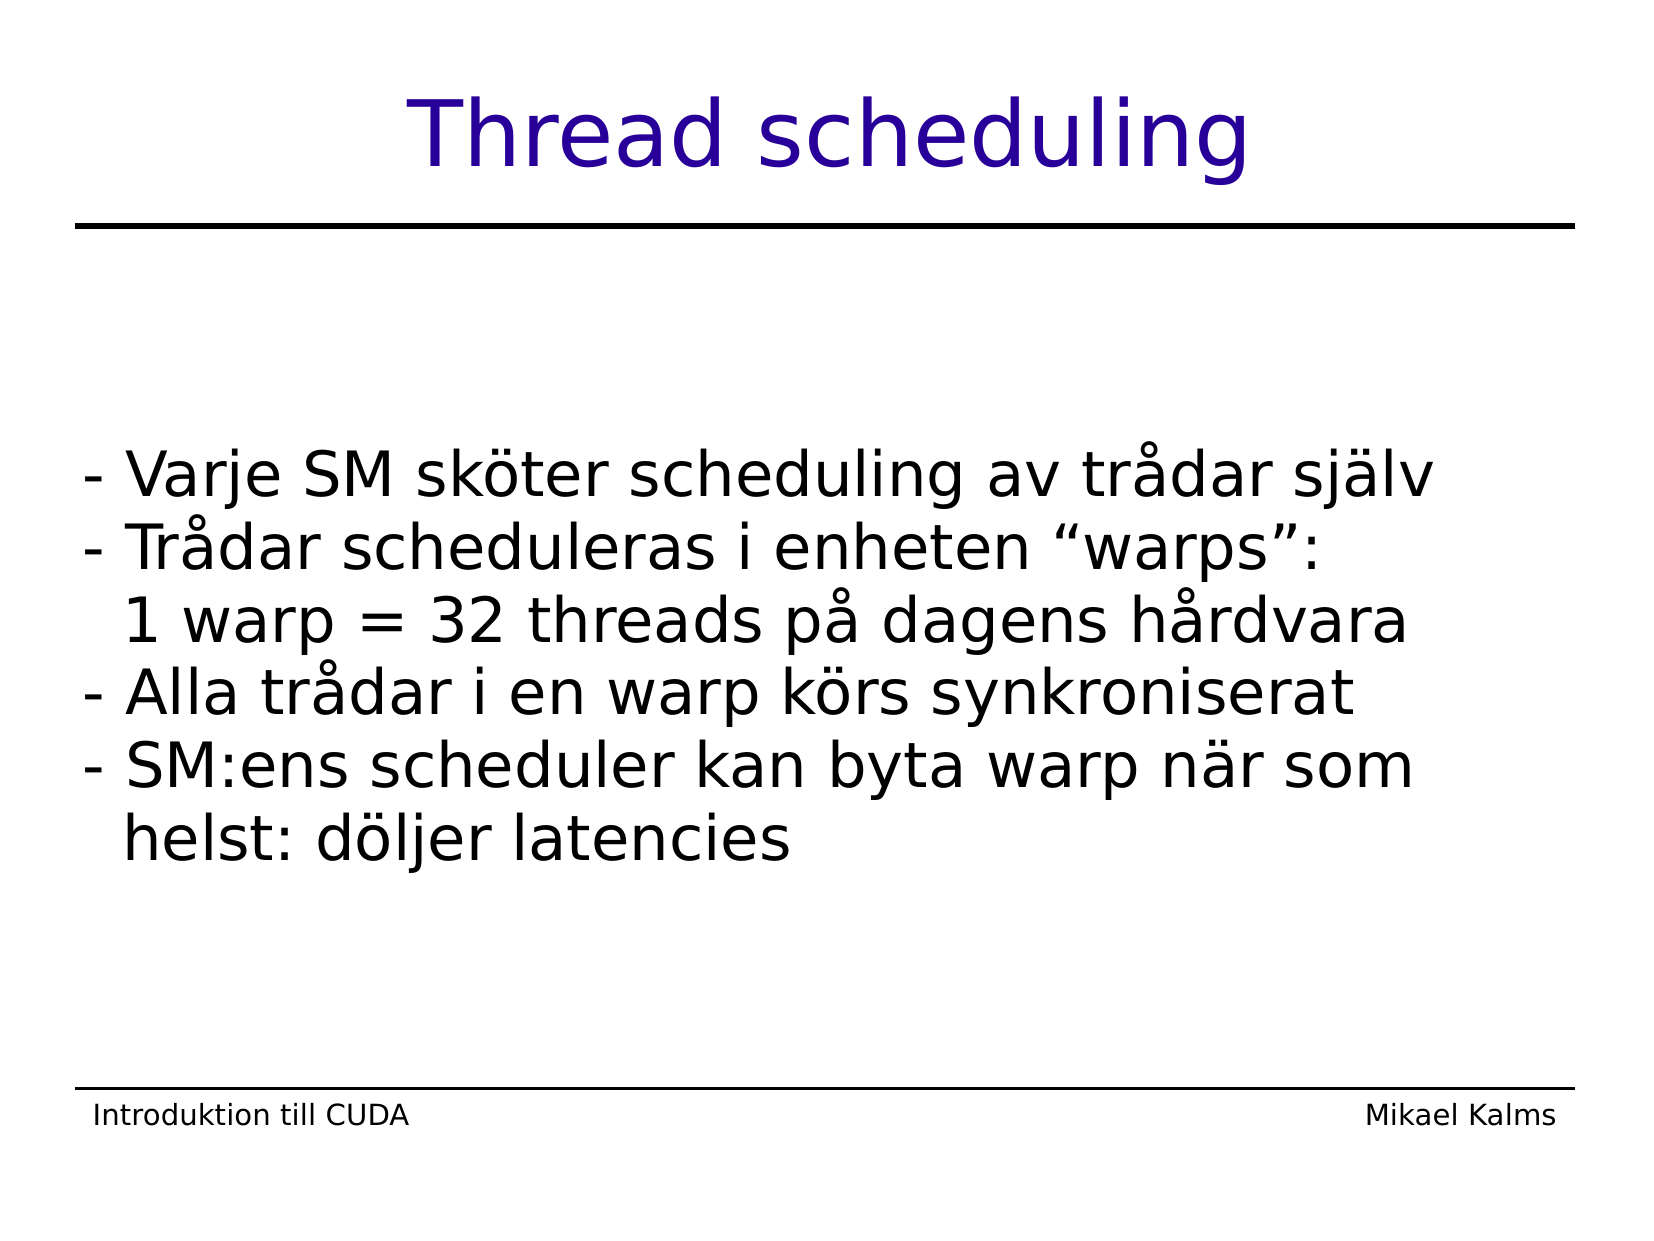

# Thread scheduling
- Varje SM sköter scheduling av trådar själv
- Trådar scheduleras i enheten “warps”:
 1 warp = 32 threads på dagens hårdvara
- Alla trådar i en warp körs synkroniserat
- SM:ens scheduler kan byta warp när som
 helst: döljer latencies
Introduktion till CUDA
Mikael Kalms